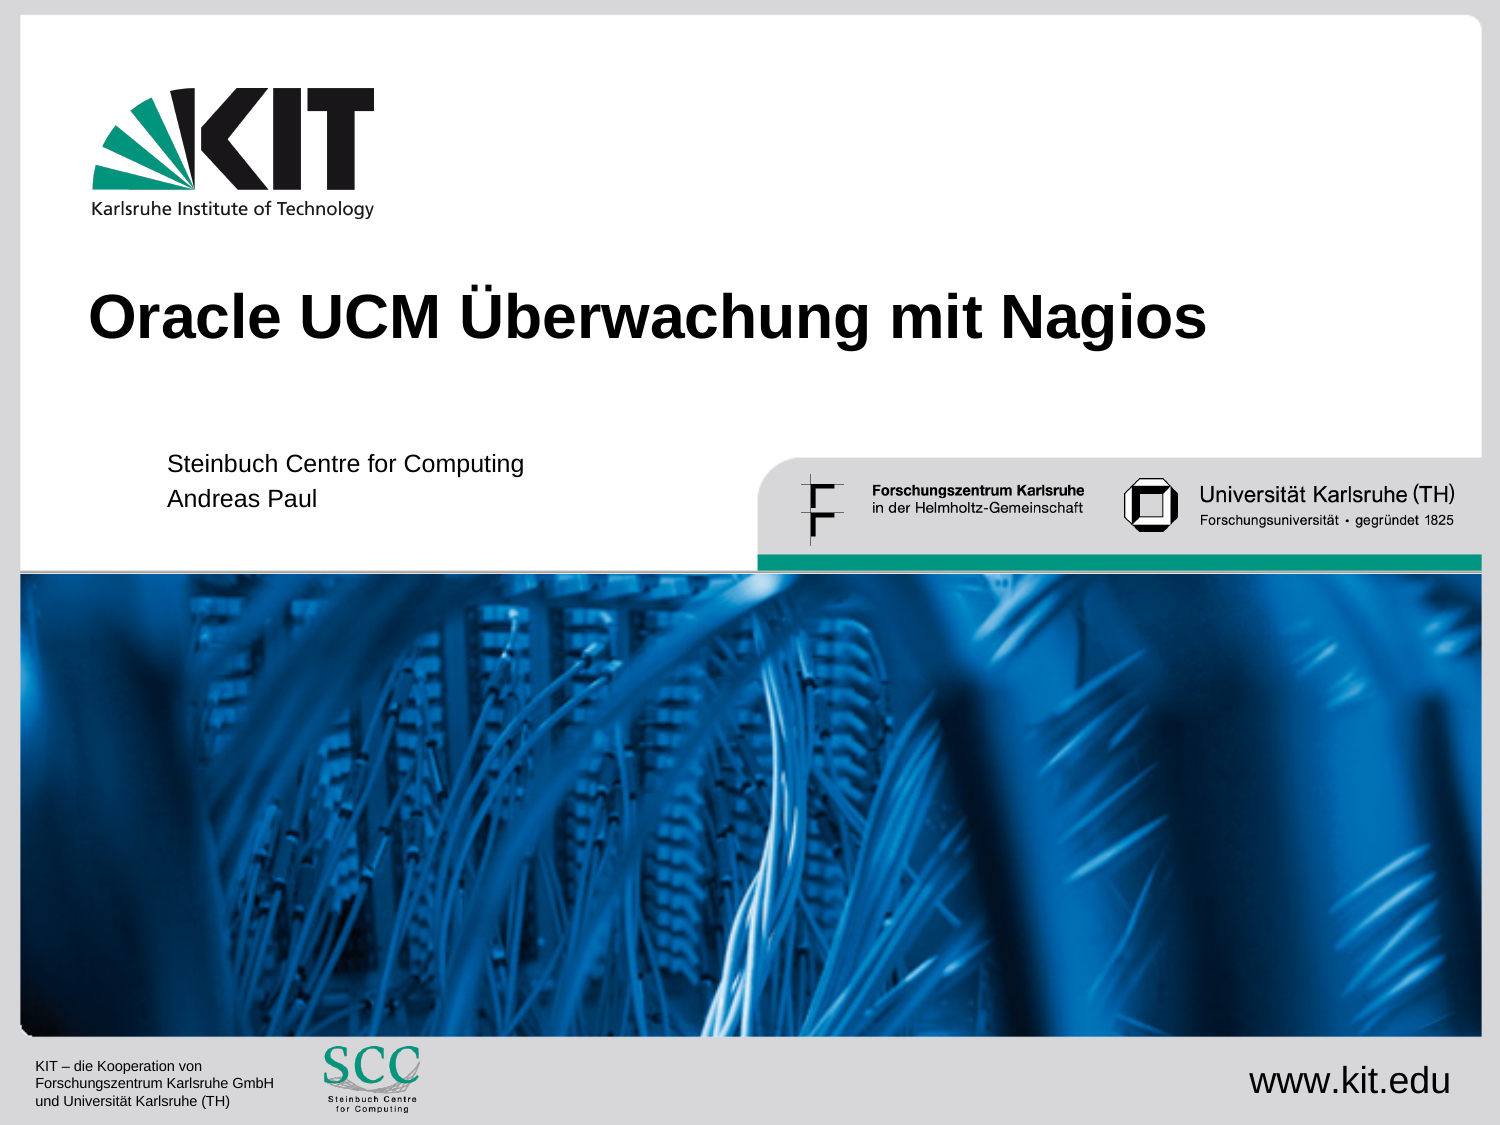

# Oracle UCM Überwachung mit Nagios
Steinbuch Centre for Computing
Andreas Paul
www.kit.edu
KIT – die Kooperation von Forschungszentrum Karlsruhe GmbH
und Universität Karlsruhe (TH)‏